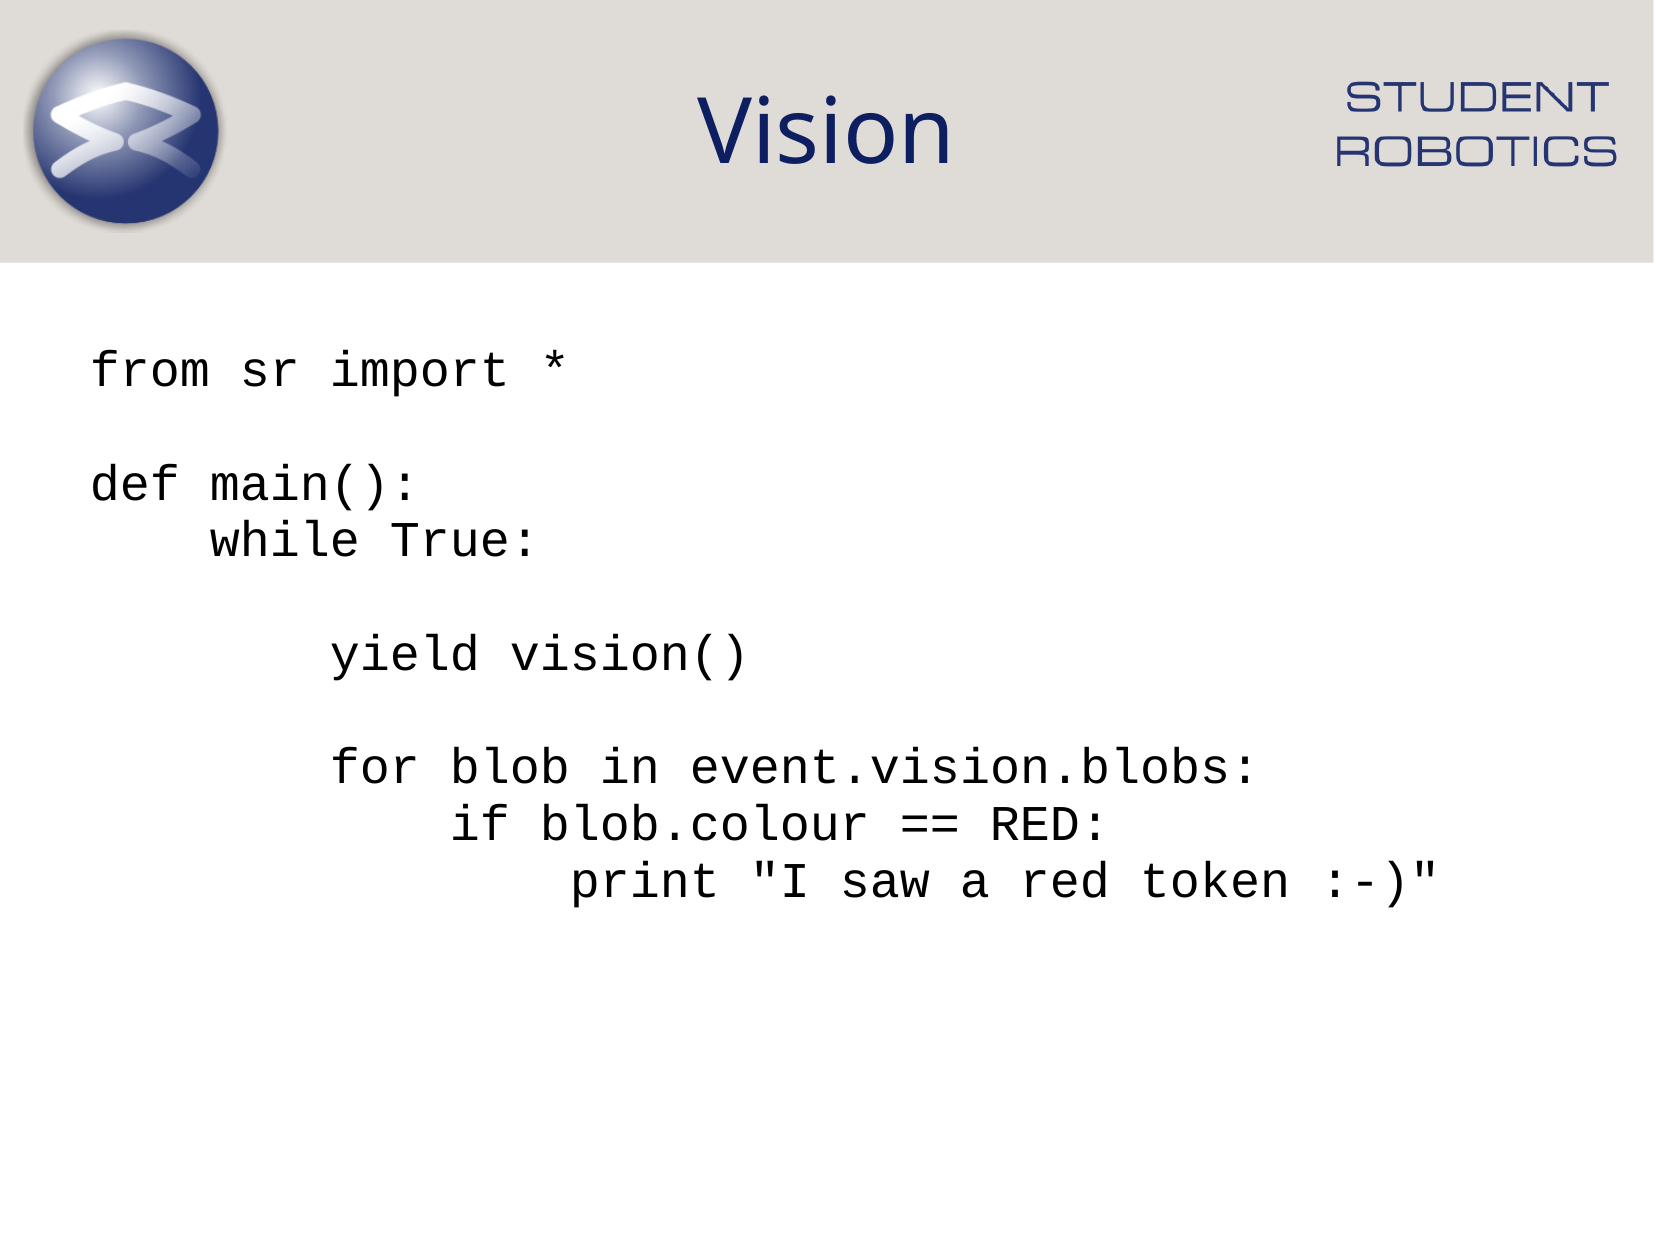

# Vision
from sr import *
def main():
 while True:
 yield vision()
 for blob in event.vision.blobs:
 if blob.colour == RED:
 print "I saw a red token :-)"